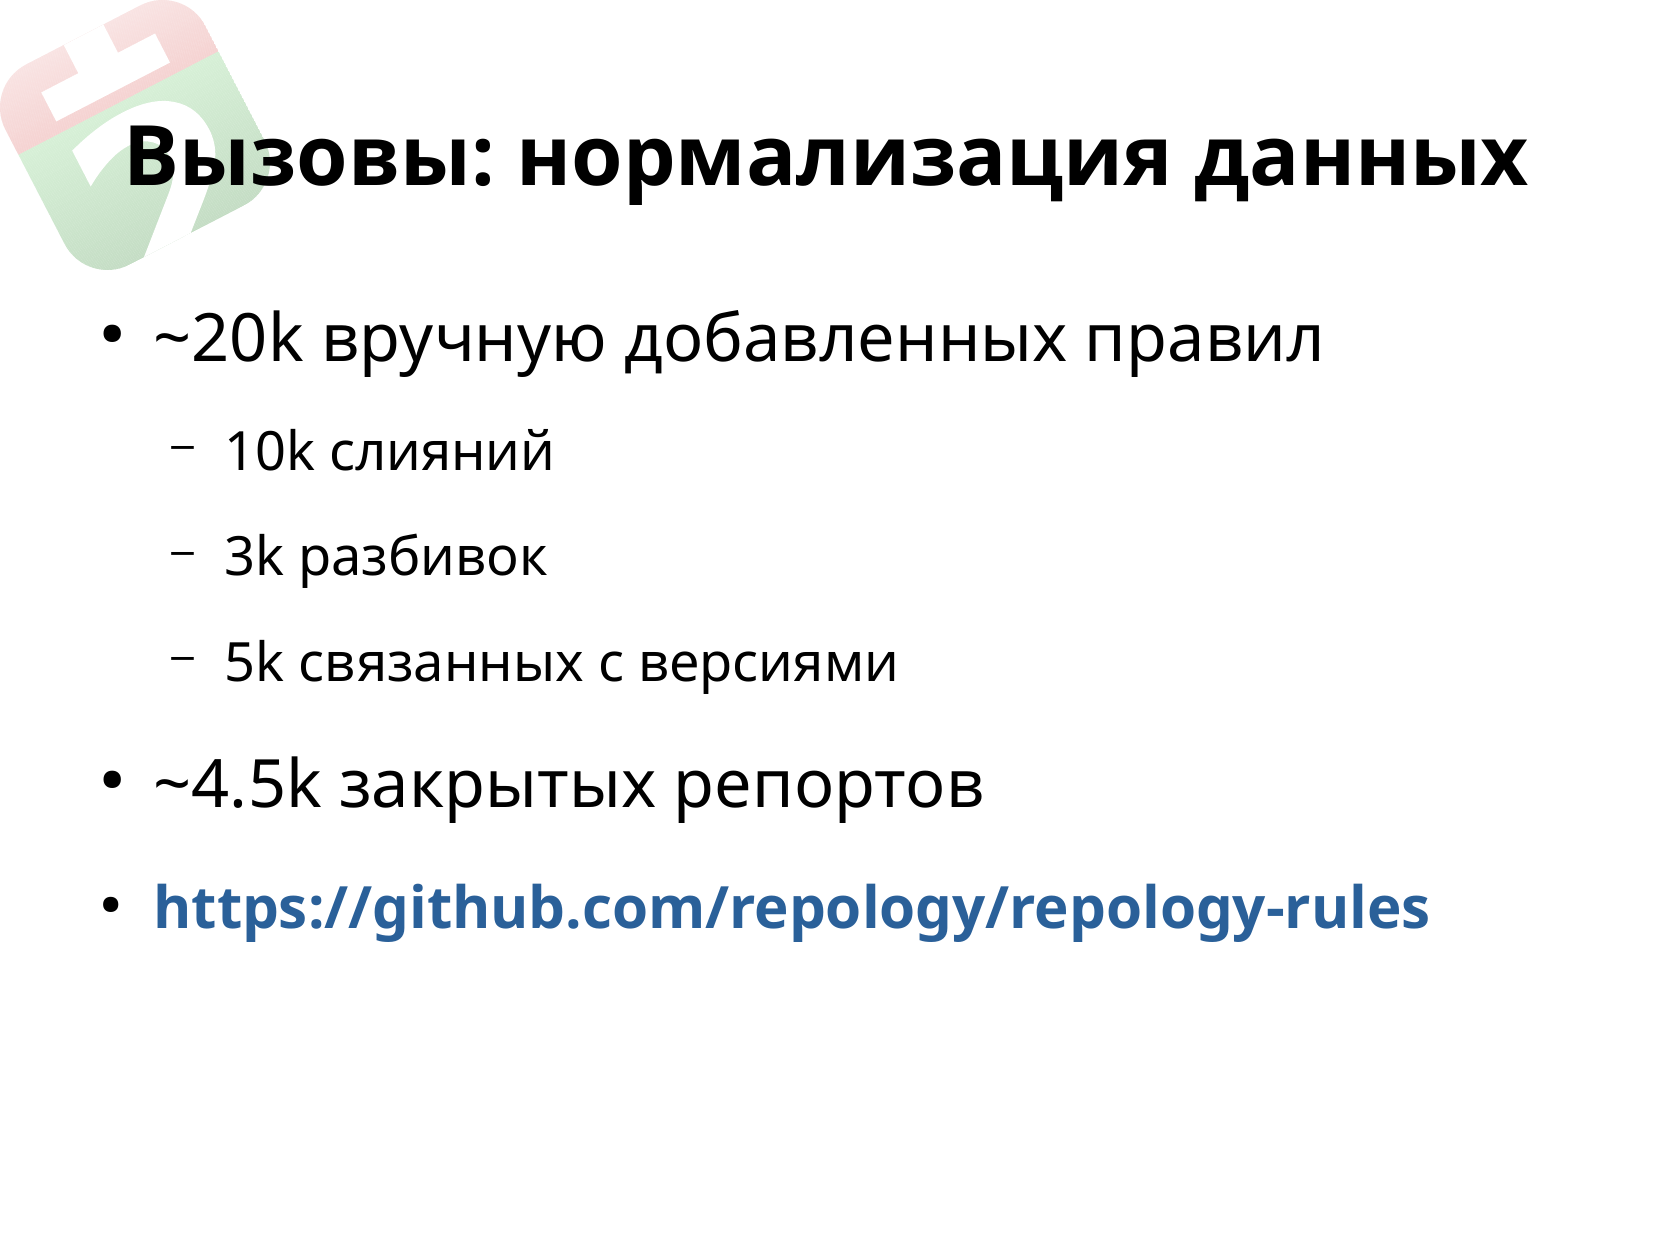

# Вызовы: нормализация данных
~20k вручную добавленных правил
10k слияний
3k разбивок
5k связанных с версиями
~4.5k закрытых репортов
https://github.com/repology/repology-rules